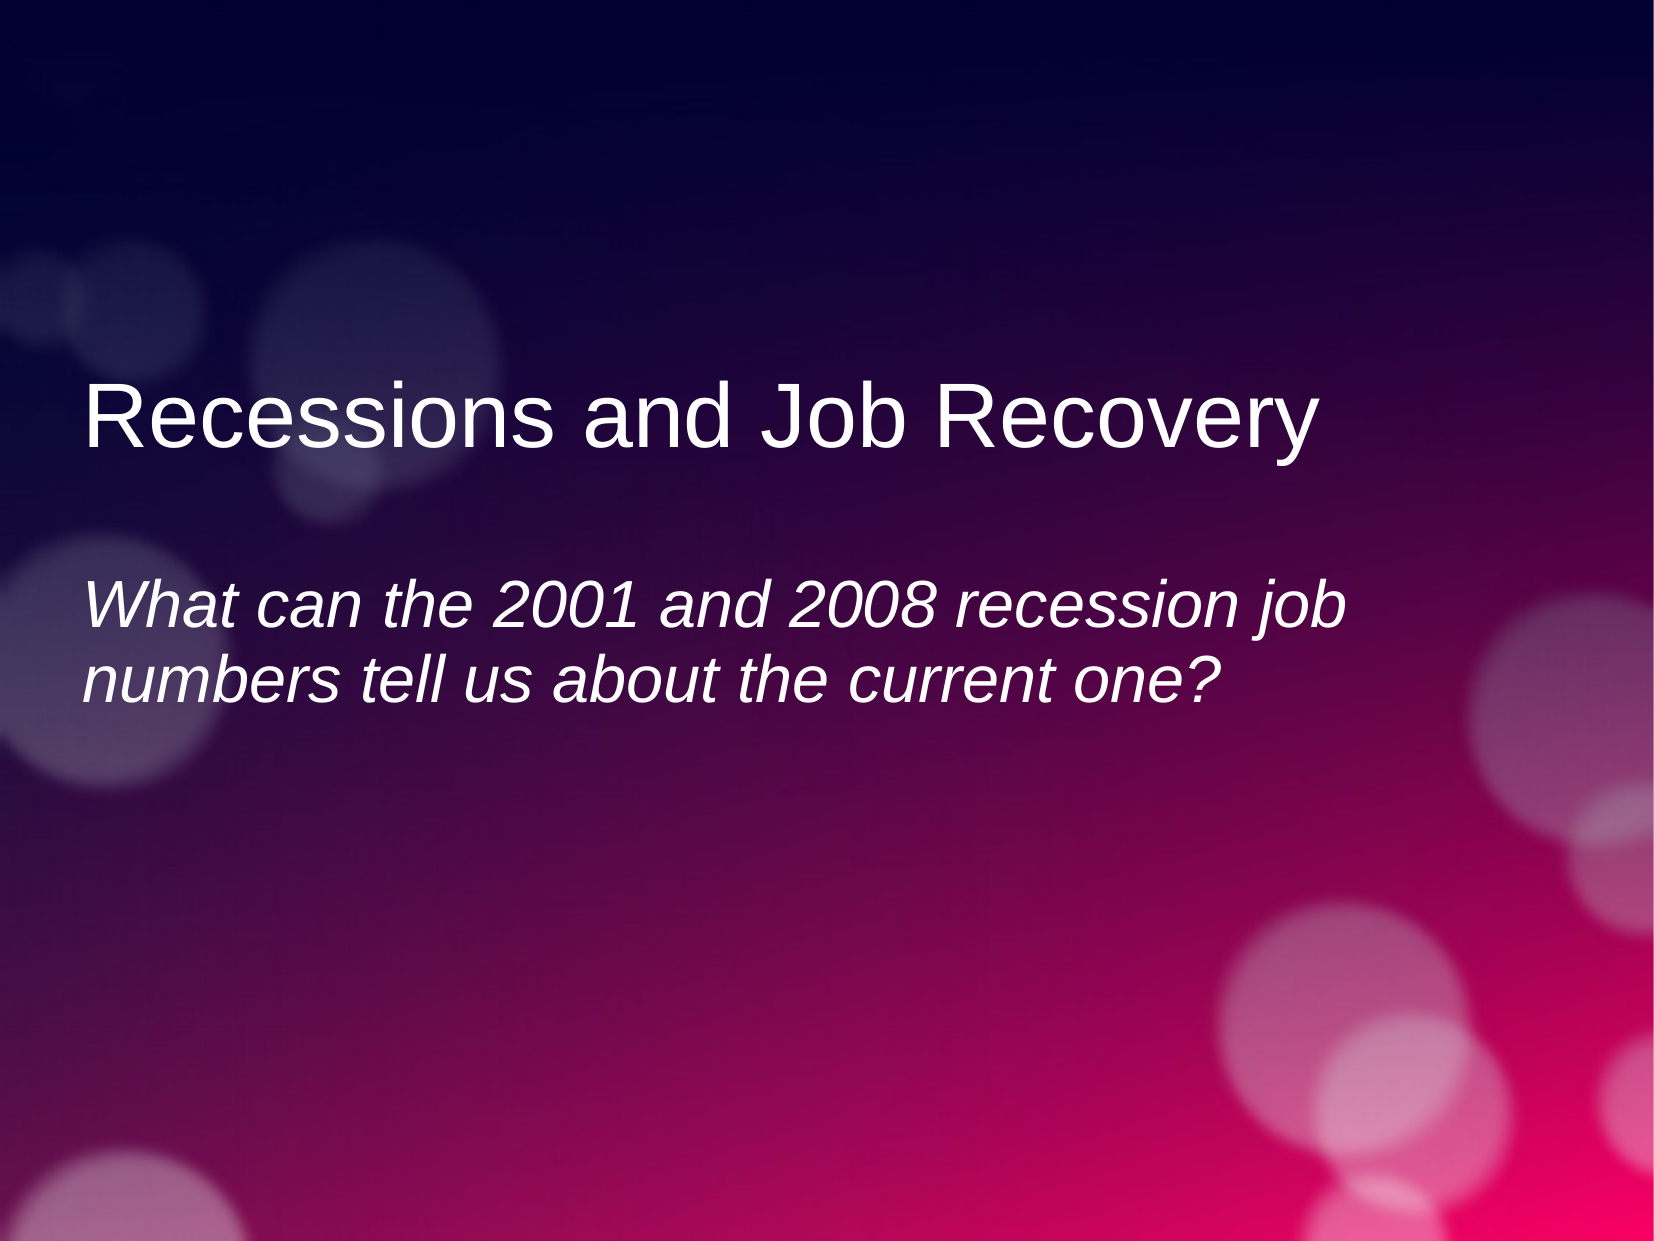

# Recessions and Job Recovery
What can the 2001 and 2008 recession job numbers tell us about the current one?